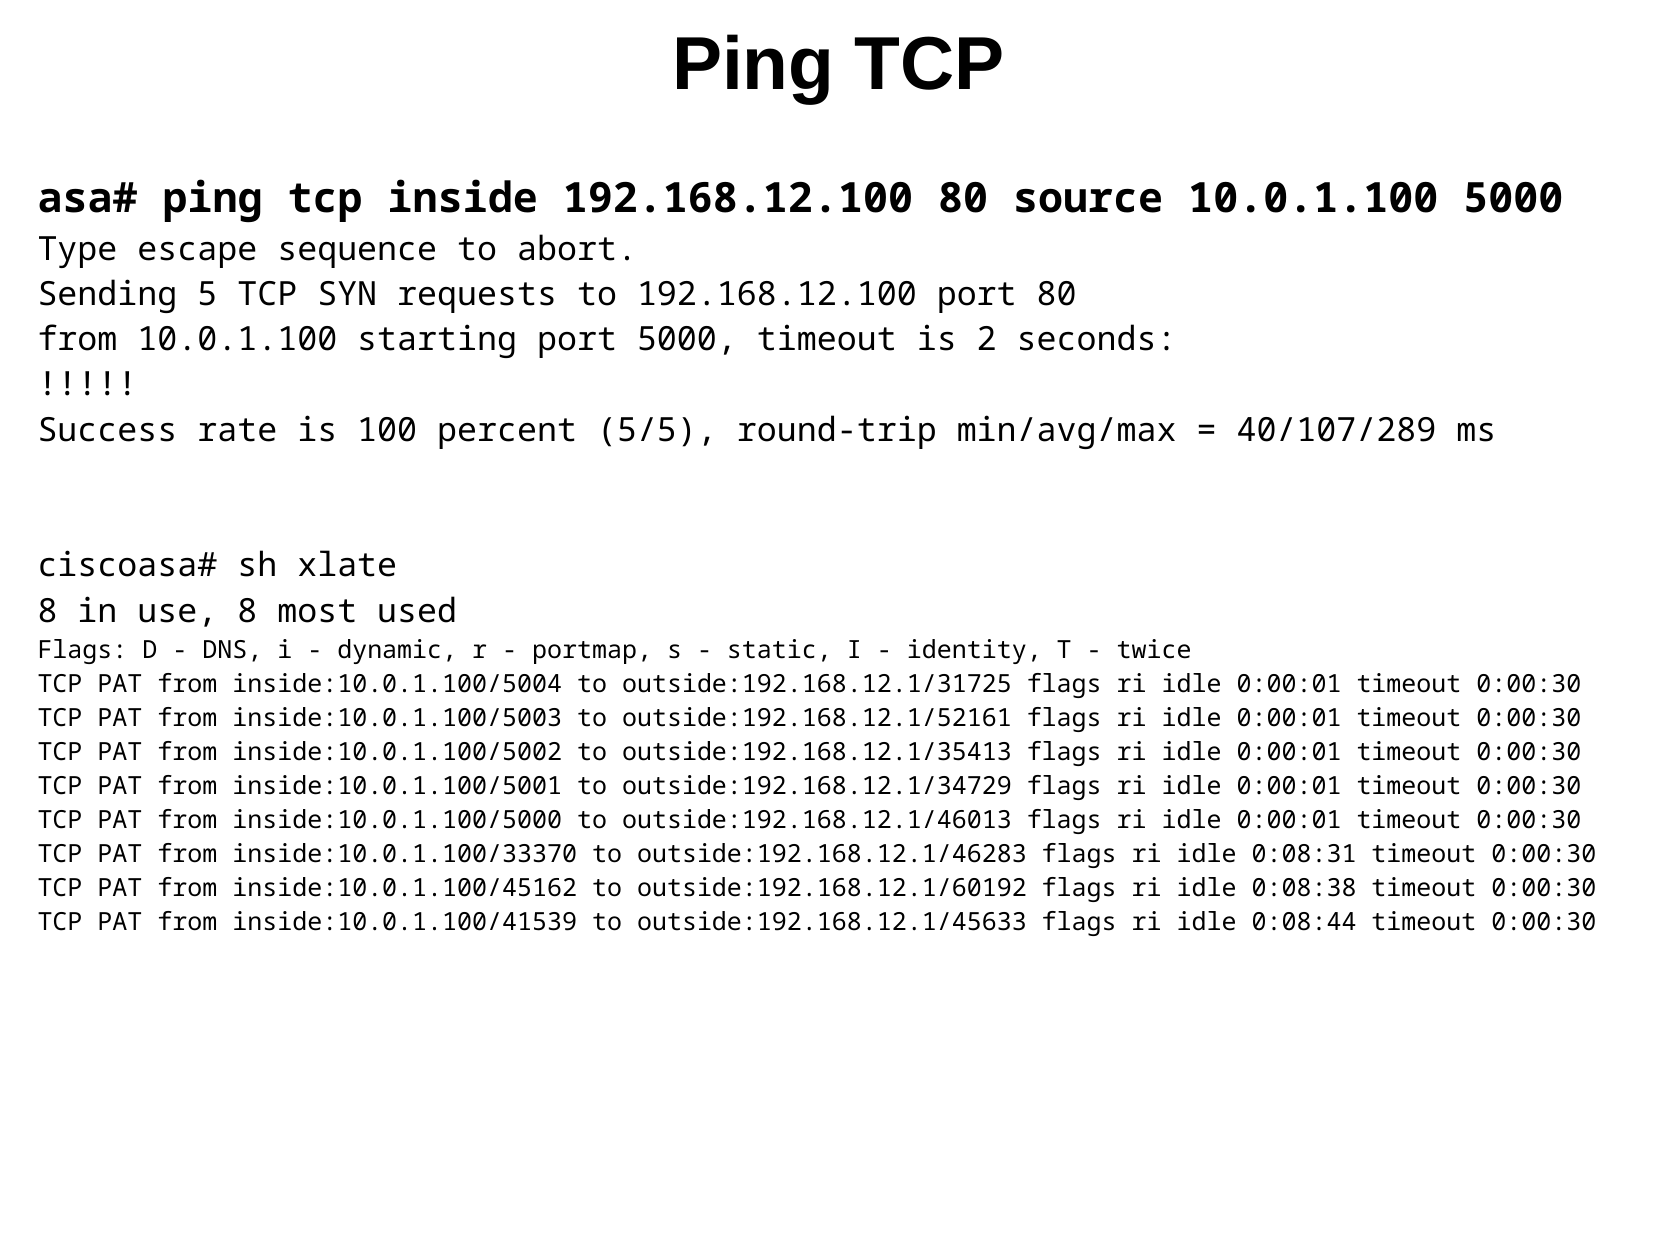

Ping TCP
# asa# ping tcp inside 192.168.12.100 80 source 10.0.1.100 5000
Type escape sequence to abort.
Sending 5 TCP SYN requests to 192.168.12.100 port 80
from 10.0.1.100 starting port 5000, timeout is 2 seconds:
!!!!!
Success rate is 100 percent (5/5), round-trip min/avg/max = 40/107/289 ms
ciscoasa# sh xlate
8 in use, 8 most used
Flags: D - DNS, i - dynamic, r - portmap, s - static, I - identity, T - twice
TCP PAT from inside:10.0.1.100/5004 to outside:192.168.12.1/31725 flags ri idle 0:00:01 timeout 0:00:30
TCP PAT from inside:10.0.1.100/5003 to outside:192.168.12.1/52161 flags ri idle 0:00:01 timeout 0:00:30
TCP PAT from inside:10.0.1.100/5002 to outside:192.168.12.1/35413 flags ri idle 0:00:01 timeout 0:00:30
TCP PAT from inside:10.0.1.100/5001 to outside:192.168.12.1/34729 flags ri idle 0:00:01 timeout 0:00:30
TCP PAT from inside:10.0.1.100/5000 to outside:192.168.12.1/46013 flags ri idle 0:00:01 timeout 0:00:30
TCP PAT from inside:10.0.1.100/33370 to outside:192.168.12.1/46283 flags ri idle 0:08:31 timeout 0:00:30
TCP PAT from inside:10.0.1.100/45162 to outside:192.168.12.1/60192 flags ri idle 0:08:38 timeout 0:00:30
TCP PAT from inside:10.0.1.100/41539 to outside:192.168.12.1/45633 flags ri idle 0:08:44 timeout 0:00:30